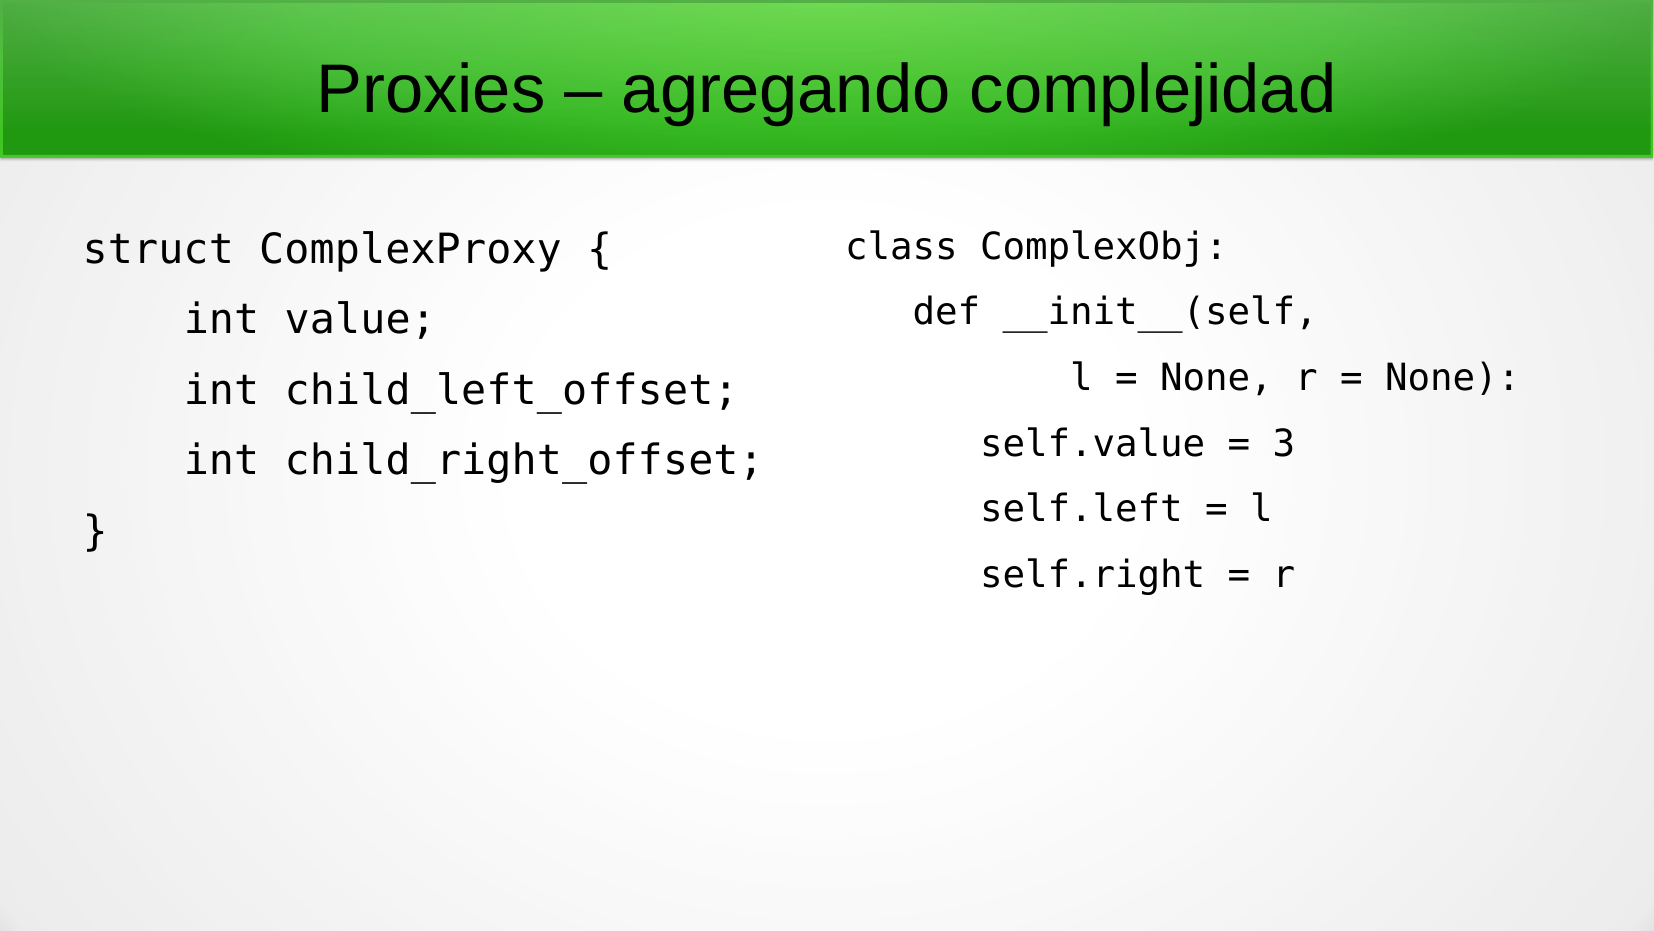

# Proxies – agregando complejidad
struct ComplexProxy {
 int value;
 int child_left_offset;
 int child_right_offset;
}
class ComplexObj:
 def __init__(self,
 l = None, r = None):
 self.value = 3
 self.left = l
 self.right = r